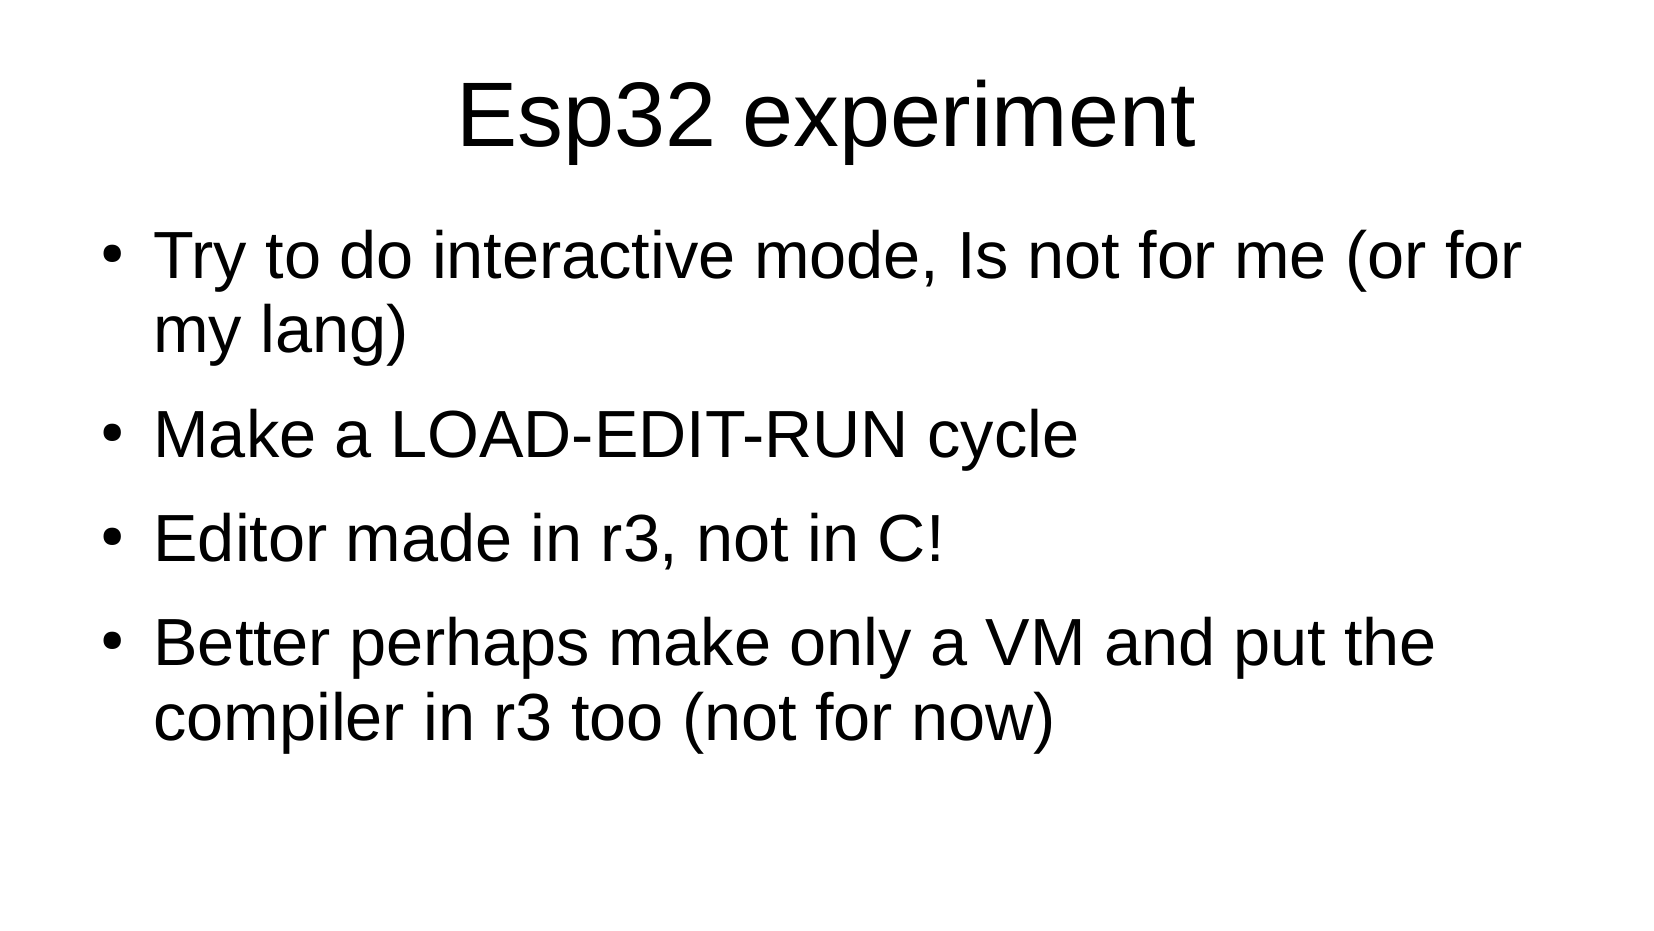

# Esp32 experiment
Try to do interactive mode, Is not for me (or for my lang)
Make a LOAD-EDIT-RUN cycle
Editor made in r3, not in C!
Better perhaps make only a VM and put the compiler in r3 too (not for now)